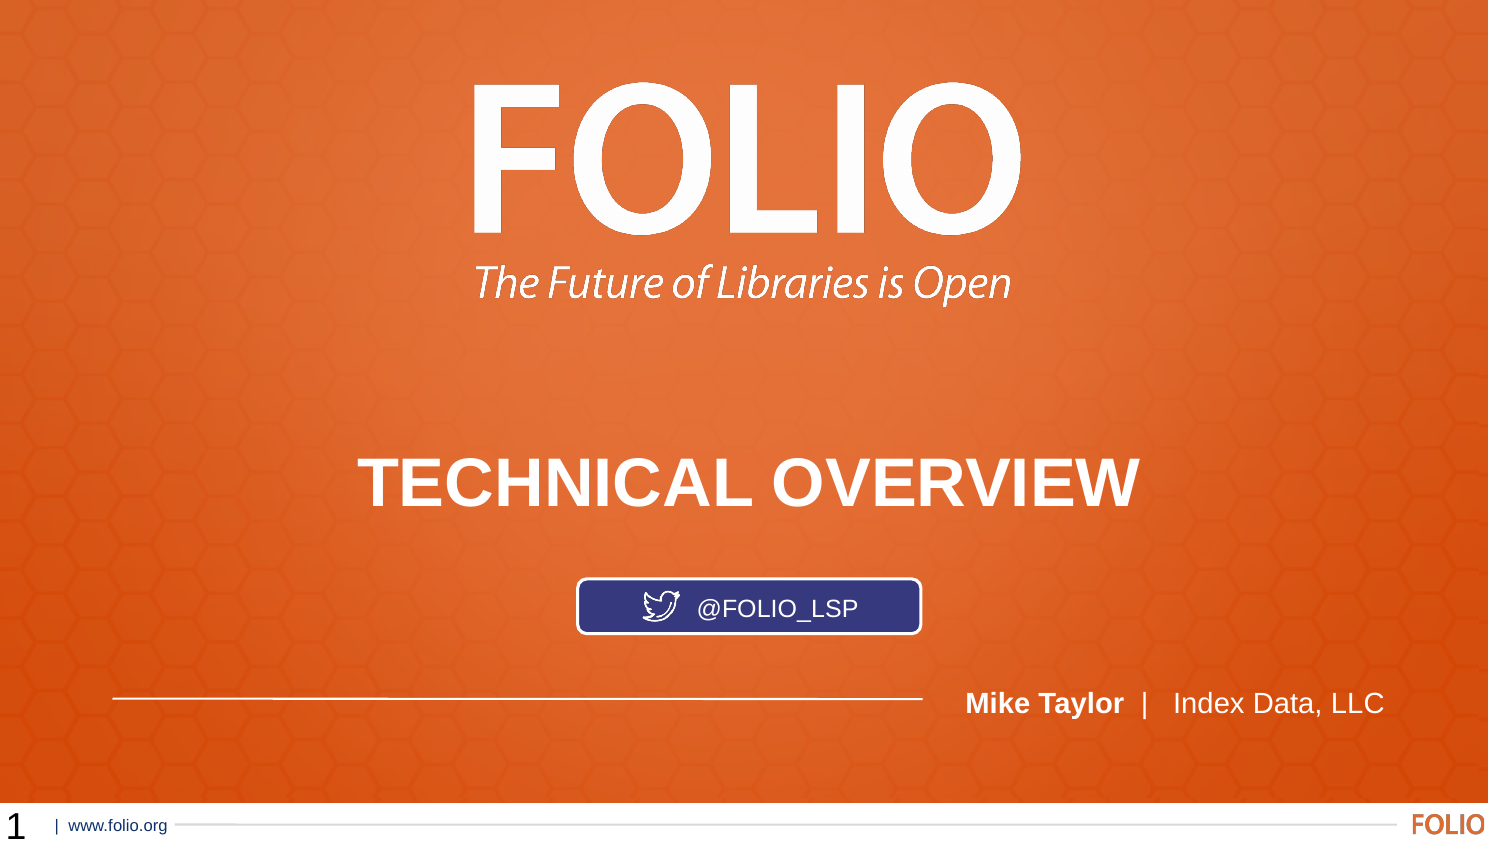

# TECHNICAL OVERVIEW
@FOLIO_LSP
Mike Taylor | Index Data, LLC